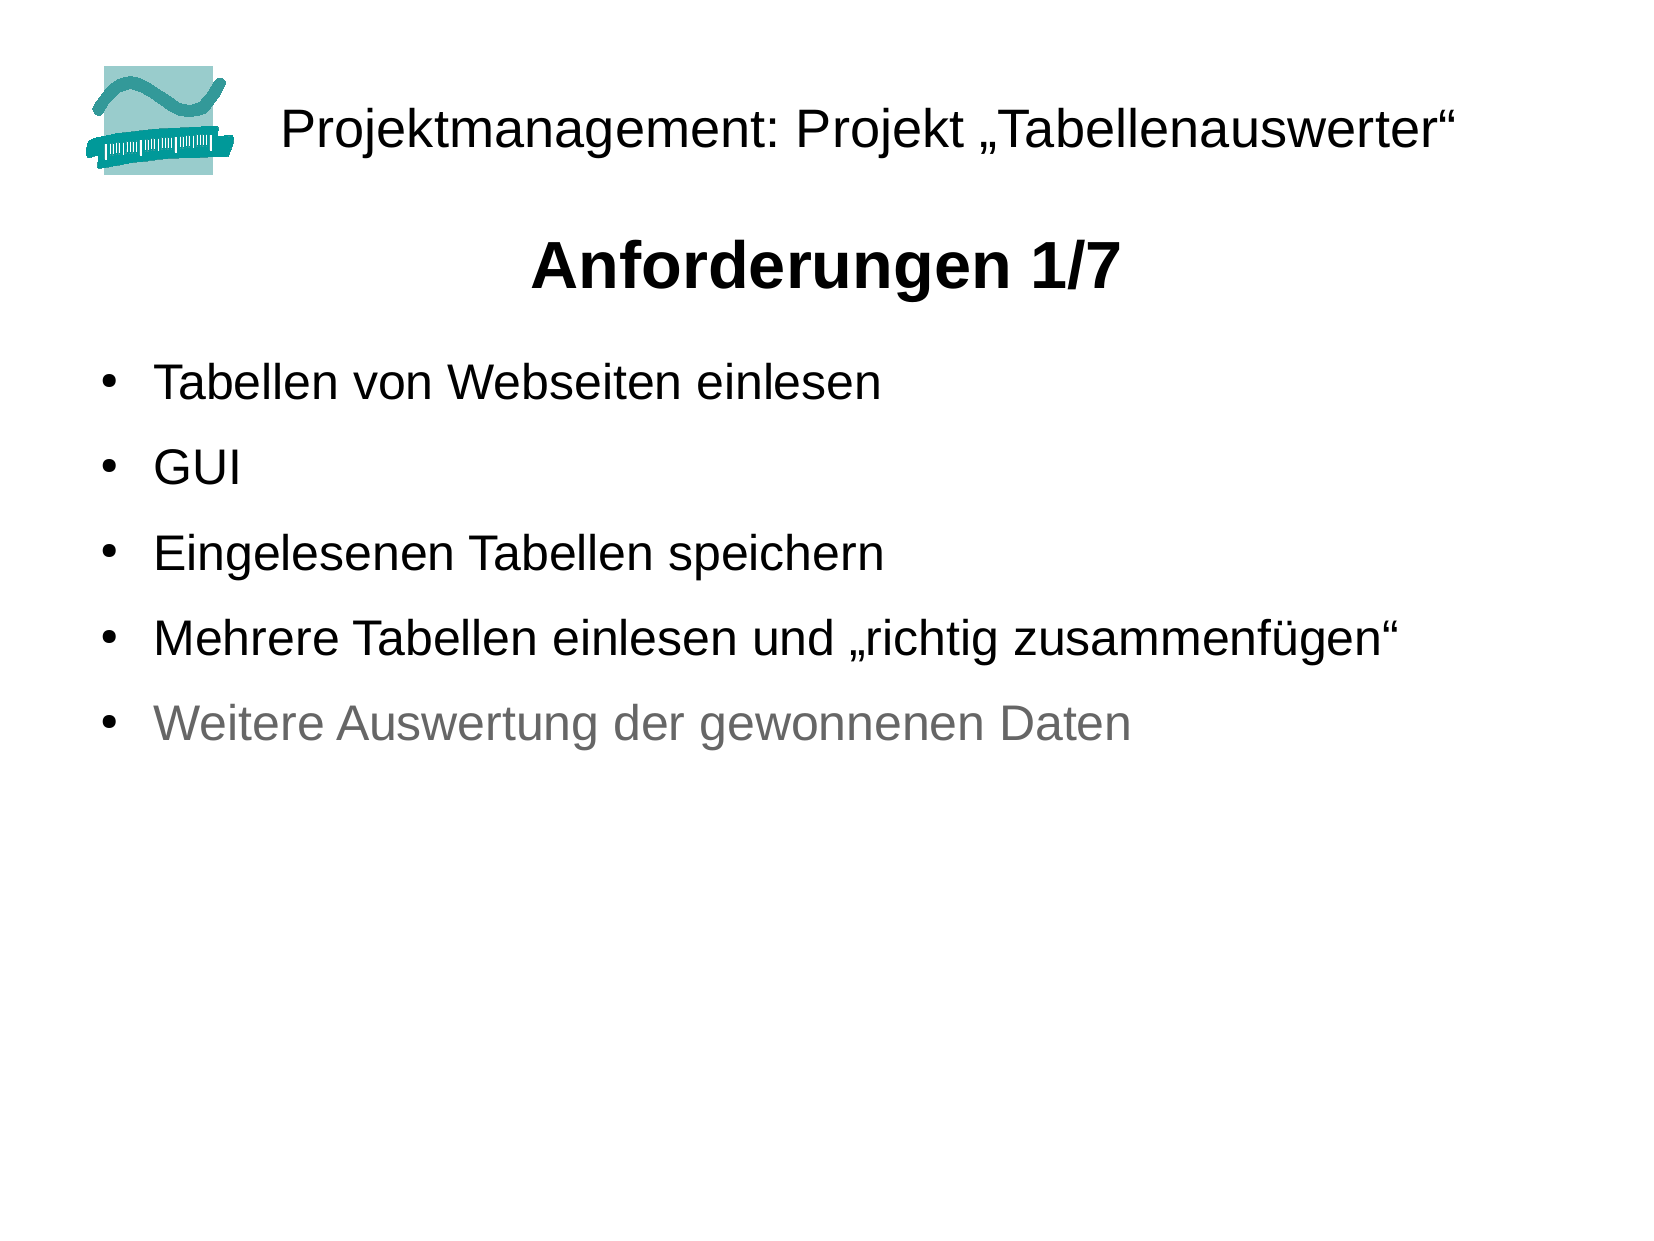

# Anforderungen 1/7
Tabellen von Webseiten einlesen
GUI
Eingelesenen Tabellen speichern
Mehrere Tabellen einlesen und „richtig zusammenfügen“
Weitere Auswertung der gewonnenen Daten